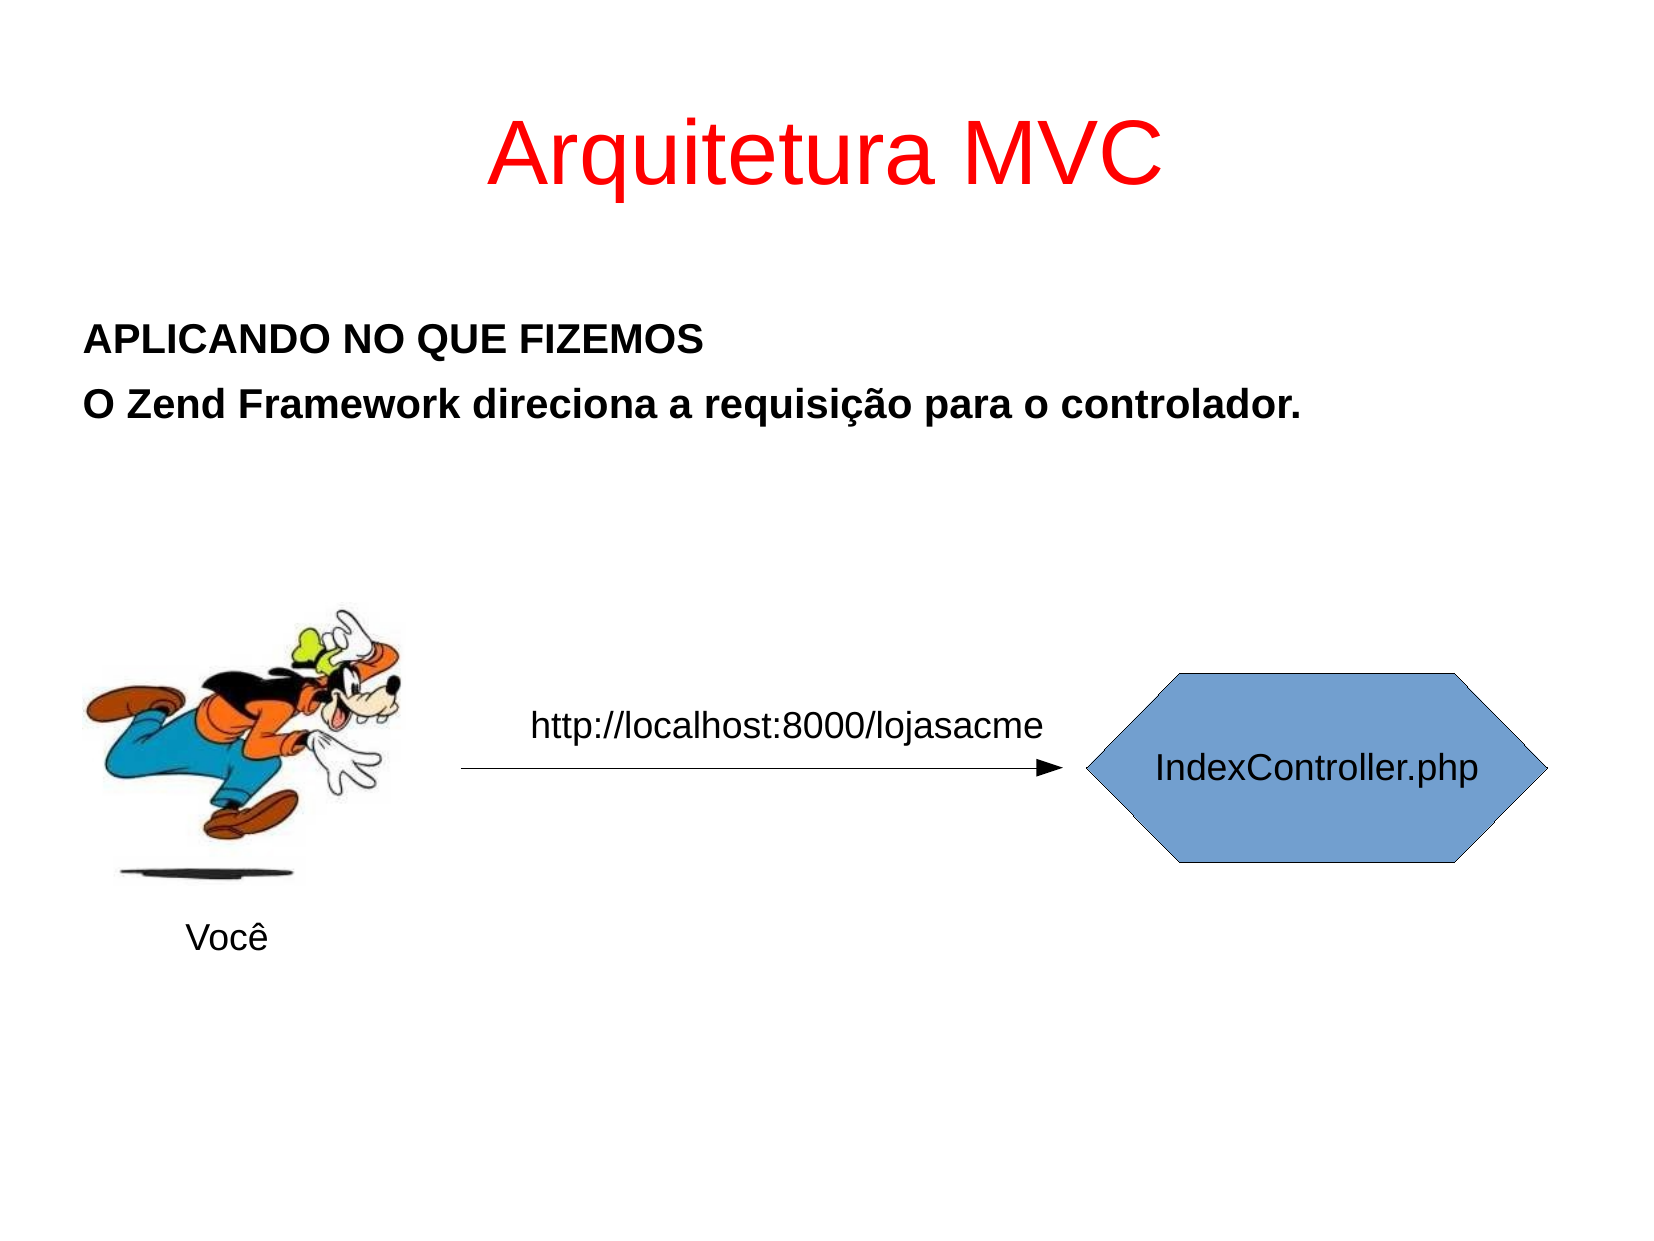

# Arquitetura MVC
APLICANDO NO QUE FIZEMOS
O Zend Framework direciona a requisição para o controlador.
IndexController.php
http://localhost:8000/lojasacme
Você